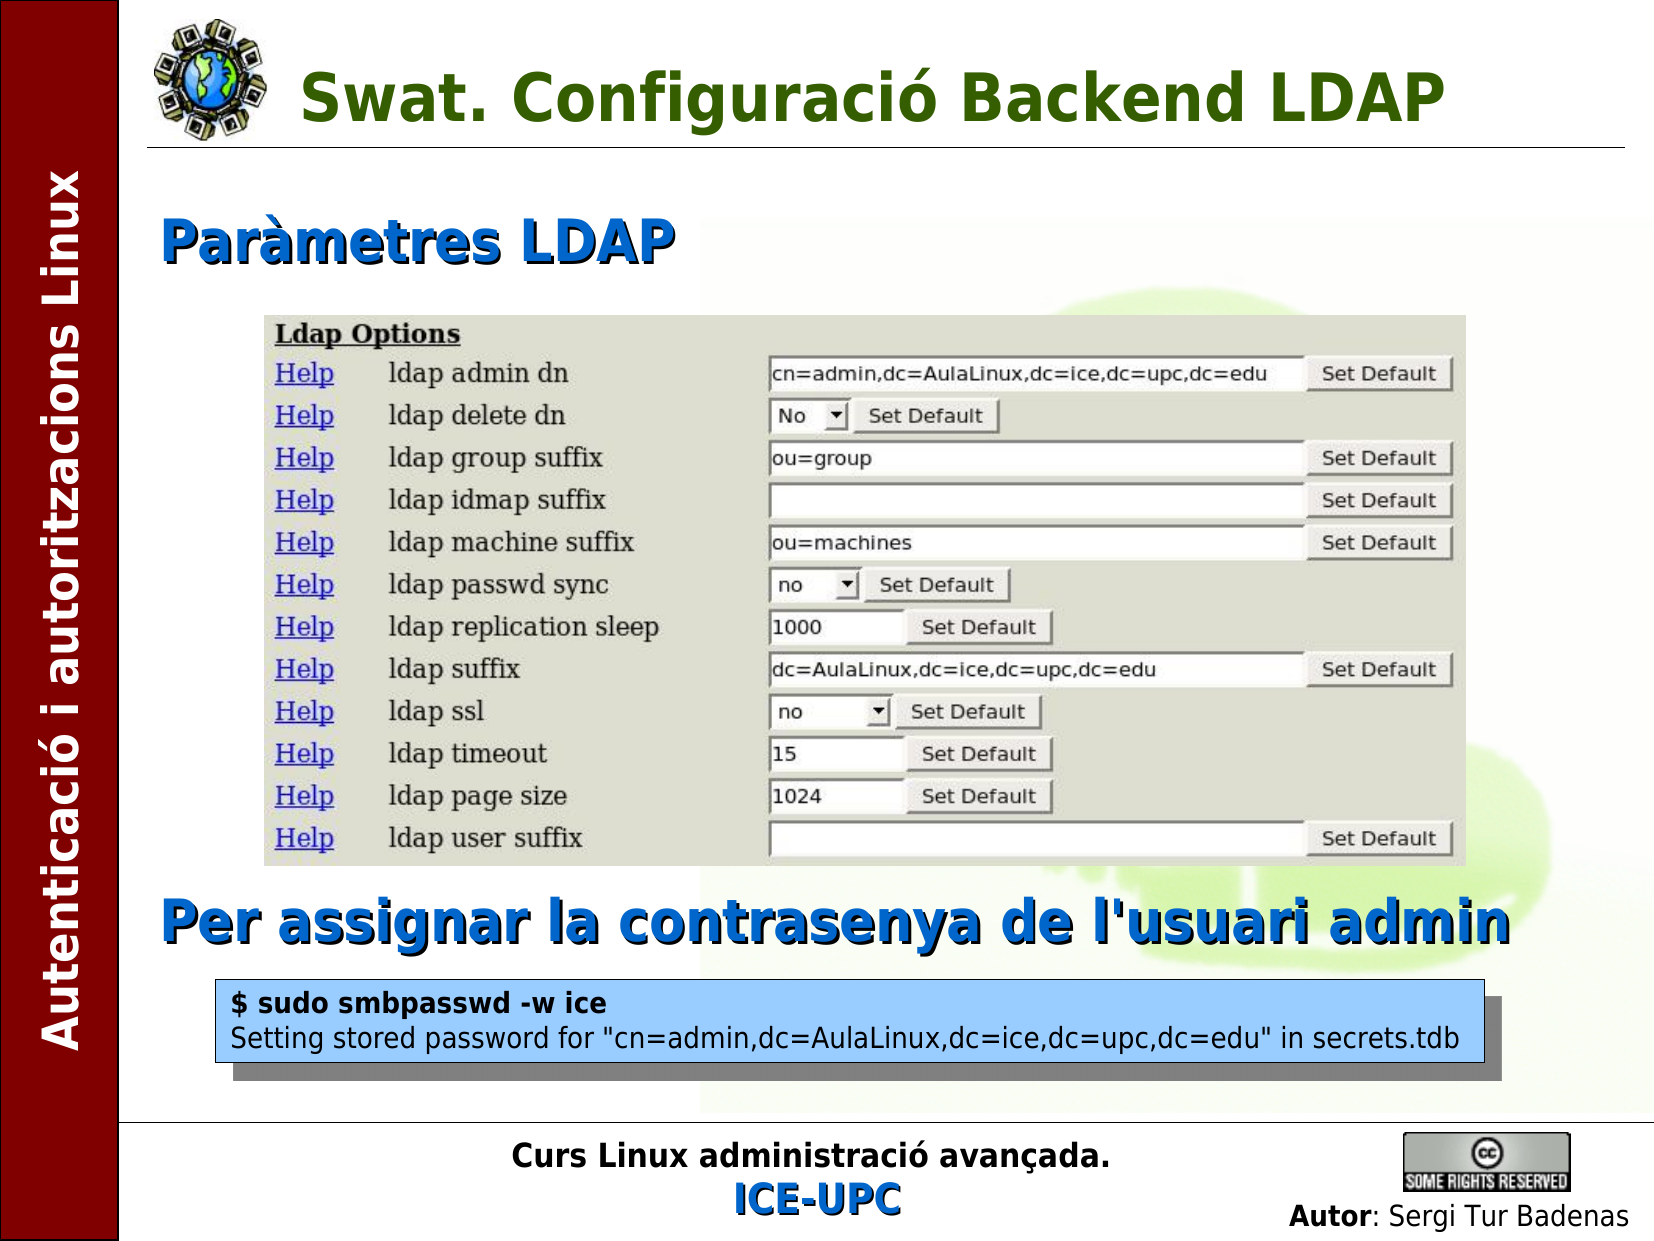

# Swat. Configuració Backend LDAP
Paràmetres LDAP
Per assignar la contrasenya de l'usuari admin
$ sudo smbpasswd -w ice
Setting stored password for "cn=admin,dc=AulaLinux,dc=ice,dc=upc,dc=edu" in secrets.tdb